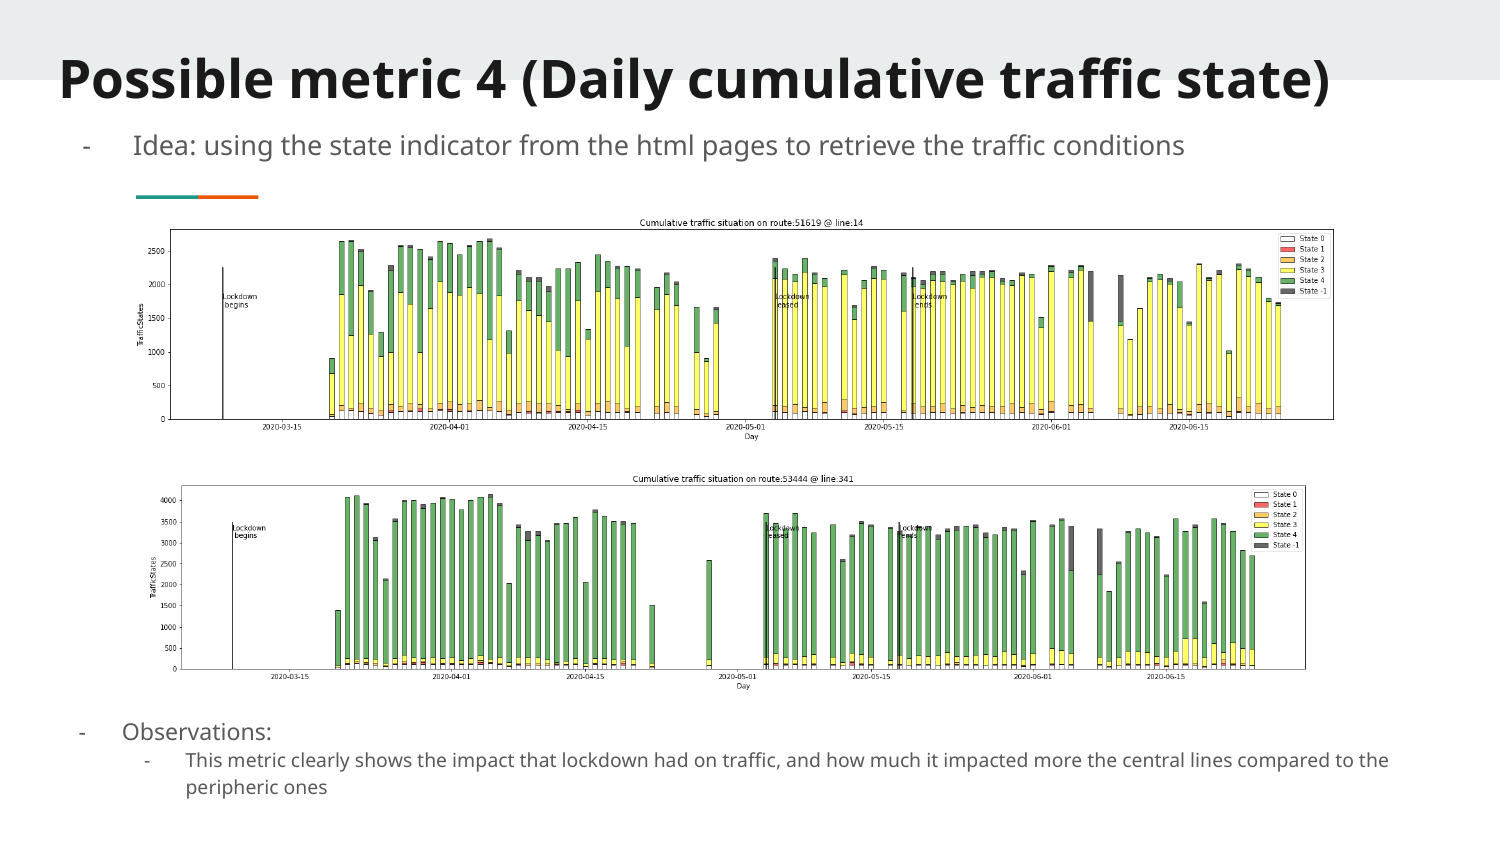

# Possible metric 4 (Daily cumulative traffic state)
Idea: using the state indicator from the html pages to retrieve the traffic conditions
Observations:
This metric clearly shows the impact that lockdown had on traffic, and how much it impacted more the central lines compared to the peripheric ones